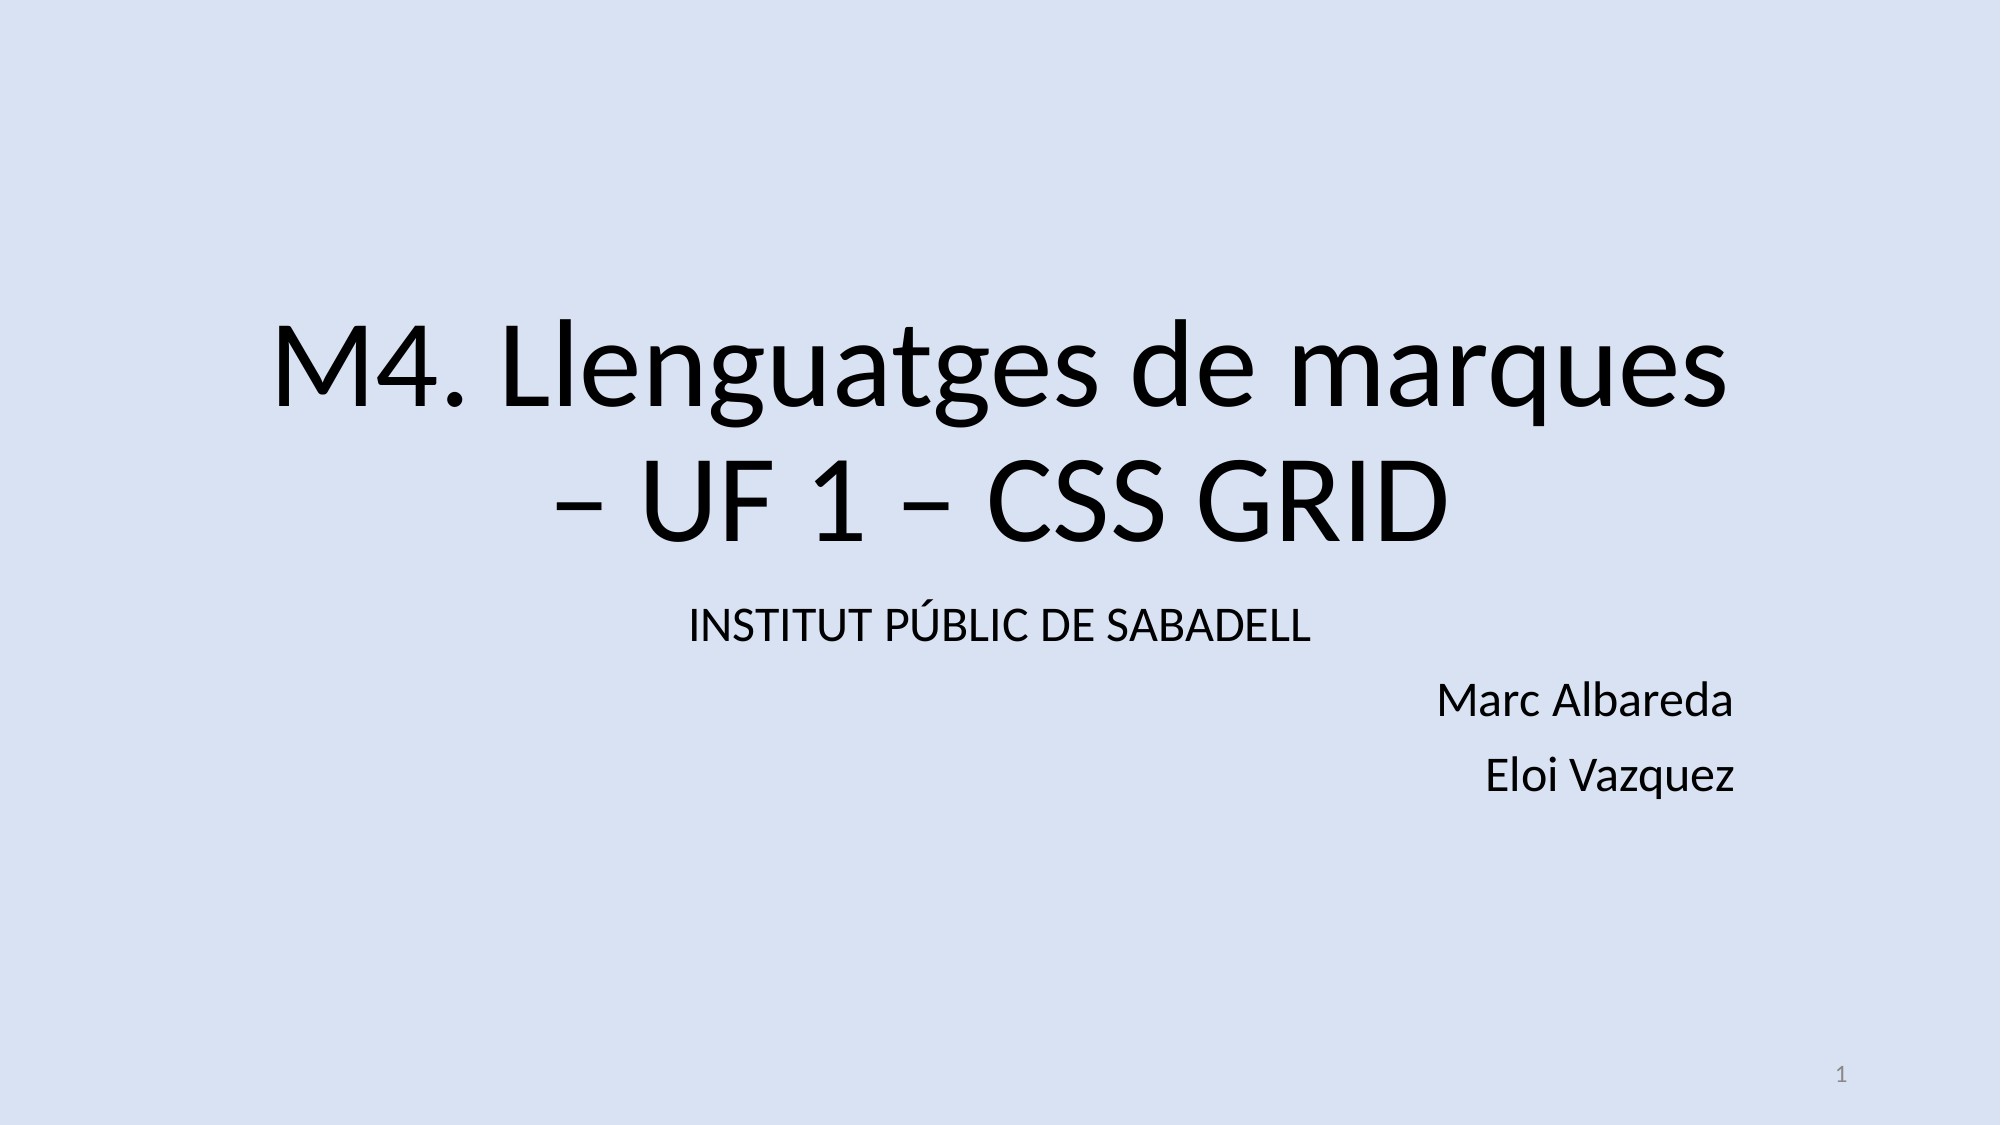

# M4. Llenguatges de marques – UF 1 – CSS GRID
INSTITUT PÚBLIC DE SABADELL
Marc Albareda
Eloi Vazquez